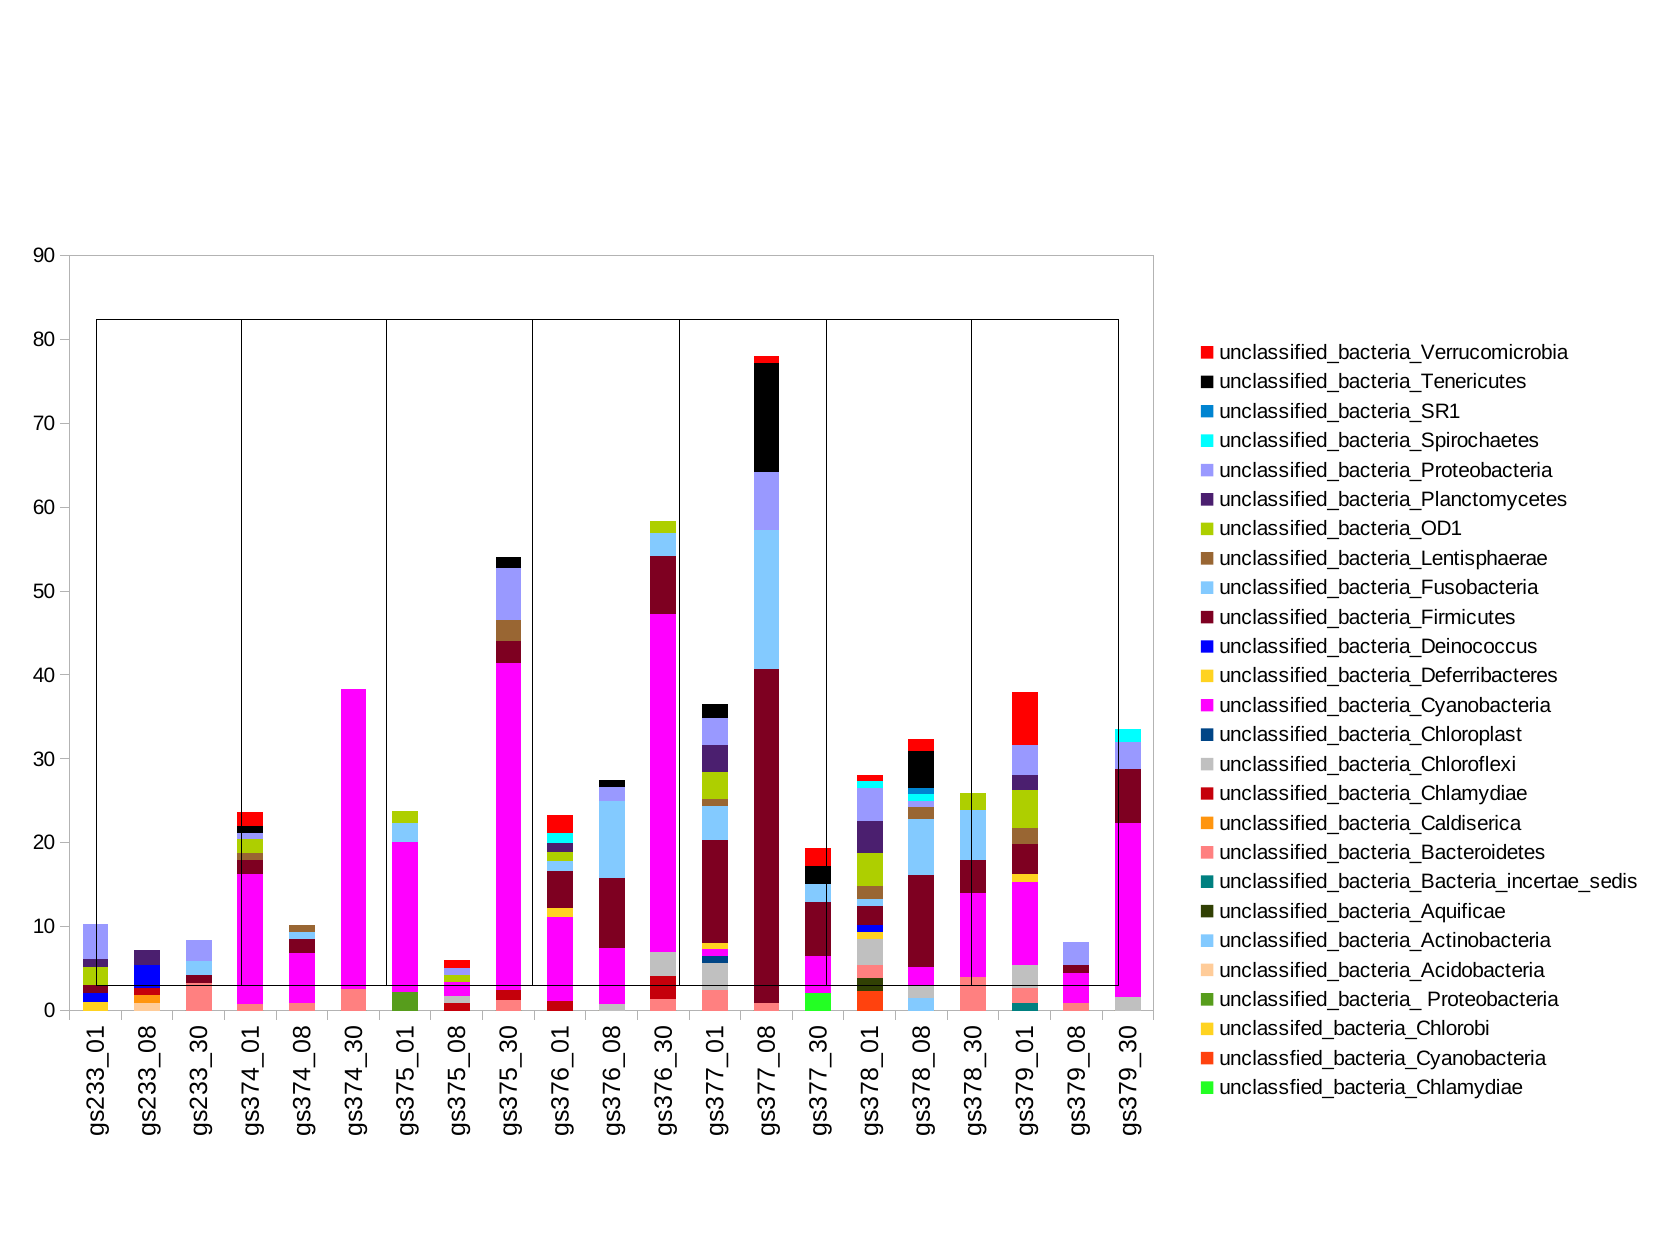

### Chart
| Category | unclassfied_bacteria_Chlamydiae | unclassfied_bacteria_Cyanobacteria | unclassifed_bacteria_Chlorobi | unclassified_bacteria_ Proteobacteria | unclassified_bacteria_Acidobacteria | unclassified_bacteria_Actinobacteria | unclassified_bacteria_Aquificae | unclassified_bacteria_Bacteria_incertae_sedis | unclassified_bacteria_Bacteroidetes | unclassified_bacteria_Caldiserica | unclassified_bacteria_Chlamydiae | unclassified_bacteria_Chloroflexi | unclassified_bacteria_Chloroplast | unclassified_bacteria_Cyanobacteria | unclassified_bacteria_Deferribacteres | unclassified_bacteria_Deinococcus | unclassified_bacteria_Firmicutes | unclassified_bacteria_Fusobacteria | unclassified_bacteria_Lentisphaerae | unclassified_bacteria_OD1 | unclassified_bacteria_Planctomycetes | unclassified_bacteria_Proteobacteria | unclassified_bacteria_Spirochaetes | unclassified_bacteria_SR1 | unclassified_bacteria_Tenericutes | unclassified_bacteria_Verrucomicrobia |
|---|---|---|---|---|---|---|---|---|---|---|---|---|---|---|---|---|---|---|---|---|---|---|---|---|---|---|
| gs233_01 | 0.0 | 0.0 | 1.0353852879 | 0.0 | 0.0 | 0.0 | 0.0 | 0.0 | 0.0 | 0.0 | 0.0 | 0.0 | 0.0 | 0.0 | 0.0 | 1.0353852879 | 1.0353852879 | 0.0 | 0.0 | 2.0707705758 | 1.0353852879 | 4.1415411516 | 0.0 | 0.0 | 0.0 | 0.0 |
| gs233_08 | 0.0 | 0.0 | 0.0 | 0.0 | 0.9098395493 | 0.0 | 0.0 | 0.0 | 0.0 | 0.9098395493 | 0.9098395493 | 0.0 | 0.0 | 0.0 | 0.0 | 2.7295186479 | 0.0 | 0.0 | 0.0 | 0.0 | 1.8196790986 | 0.0 | 0.0 | 0.0 | 0.0 | 0.0 |
| gs233_30 | 0.0 | 0.0 | 0.0 | 0.0 | 0.0 | 0.0 | 0.0 | 0.0 | 3.3537758676 | 0.0 | 0.0 | 0.0 | 0.0 | 0.0 | 0.0 | 0.0 | 0.8384439669 | 1.6768879338 | 0.0 | 0.0 | 0.0 | 2.5153319007 | 0.0 | 0.0 | 0.0 | 0.0 |
| gs374_01 | 0.0 | 0.0 | 0.0 | 0.0 | 0.0 | 0.0 | 0.0 | 0.0 | 0.8160102129 | 0.0 | 0.0 | 0.0 | 0.0 | 15.5041940451 | 0.0 | 0.0 | 1.6320204258 | 0.0 | 0.8160102129 | 1.6320204258 | 0.0 | 0.8160102129 | 0.0 | 0.0 | 0.8160102129 | 1.6320204258 |
| gs374_08 | 0.0 | 0.0 | 0.0 | 0.0 | 0.0 | 0.0 | 0.0 | 0.0 | 0.8538864431 | 0.0 | 0.0 | 0.0 | 0.0 | 5.9772051017 | 0.0 | 0.0 | 1.7077728862 | 0.8538864431 | 0.8538864431 | 0.0 | 0.0 | 0.0 | 0.0 | 0.0 | 0.0 | 0.0 |
| gs374_30 | 0.0 | 0.0 | 0.0 | 0.0 | 0.0 | 0.0 | 0.0 | 0.0 | 2.5523277683 | 0.0 | 0.0 | 0.0 | 0.0 | 35.7325887562 | 0.0 | 0.0 | 0.0 | 0.0 | 0.0 | 0.0 | 0.0 | 0.0 | 0.0 | 0.0 | 0.0 | 0.0 |
| gs375_01 | 0.0 | 0.0 | 0.0 | 2.2339755501 | 0.0 | 0.0 | 0.0 | 0.0 | 0.0 | 0.0 | 0.0 | 0.0 | 0.0 | 17.8718044008 | 0.0 | 0.0 | 0.0 | 2.2339755501 | 0.0 | 1.4893170334 | 0.0 | 0.0 | 0.0 | 0.0 | 0.0 | 0.0 |
| gs375_08 | 0.0 | 0.0 | 0.0 | 0.0 | 0.0 | 0.0 | 0.0 | 0.0 | 0.0 | 0.0 | 0.8540038916 | 0.8540038916 | 0.0 | 1.7080077832 | 0.0 | 0.0 | 0.0 | 0.0 | 0.0 | 0.8540038916 | 0.0 | 0.8540038916 | 0.0 | 0.0 | 0.0 | 0.8540038916 |
| gs375_30 | 0.0 | 0.0 | 0.0 | 0.0 | 0.0 | 0.0 | 0.0 | 0.0 | 1.2568095214 | 0.0 | 1.2568095214 | 0.0 | 0.0 | 38.9610951634 | 0.0 | 0.0 | 2.5136190428 | 0.0 | 2.5136190428 | 0.0 | 0.0 | 6.284047607 | 0.0 | 0.0 | 1.2568095214 | 0.0 |
| gs376_01 | 0.0 | 0.0 | 0.0 | 0.0 | 0.0 | 0.0 | 0.0 | 0.0 | 0.0 | 0.0 | 1.1109244083 | 0.0 | 0.0 | 9.9983196747 | 1.1109244083 | 0.0 | 4.4436976332 | 1.1109244083 | 0.0 | 1.1109244083 | 1.1109244083 | 0.0 | 1.1109244083 | 0.0 | 0.0 | 2.2218488166 |
| gs376_08 | 0.0 | 0.0 | 0.0 | 0.0 | 0.0 | 0.0 | 0.0 | 0.0 | 0.0 | 0.0 | 0.0 | 0.8327434441 | 0.0 | 6.6619475528 | 0.0 | 0.0 | 8.327434441 | 9.1601778851 | 0.0 | 0.0 | 0.0 | 1.6654868882 | 0.0 | 0.0 | 0.8327434441 | 0.0 |
| gs376_30 | 0.0 | 0.0 | 0.0 | 0.0 | 0.0 | 0.0 | 0.0 | 0.0 | 1.3895926668 | 0.0 | 2.7791853336 | 2.7791853336 | 0.0 | 40.2981873372 | 0.0 | 0.0 | 6.947963334 | 2.7791853336 | 0.0 | 1.3895926668 | 0.0 | 0.0 | 0.0 | 0.0 | 0.0 | 0.0 |
| gs377_01 | 0.0 | 0.0 | 0.0 | 0.0 | 0.0 | 0.0 | 0.0 | 0.0 | 2.4342982029 | 0.0 | 0.0 | 3.2457309372 | 0.8114327343 | 0.8114327343 | 0.8114327343 | 0.0 | 12.1714910145 | 4.0571636715 | 0.8114327343 | 3.2457309372 | 3.2457309372 | 3.2457309372 | 0.0 | 0.0 | 1.6228654686 | 0.0 |
| gs377_08 | 0.0 | 0.0 | 0.0 | 0.0 | 0.0 | 0.0 | 0.0 | 0.0 | 0.8671961663 | 0.0 | 0.0 | 0.0 | 0.0 | 0.0 | 0.0 | 0.0 | 39.8910236498 | 16.4767271597 | 0.0 | 0.0 | 0.0 | 6.9375693304 | 0.0 | 0.0 | 13.0079424945 | 0.8671961663 |
| gs377_30 | 2.157644519 | 0.0 | 0.0 | 0.0 | 0.0 | 0.0 | 0.0 | 0.0 | 0.0 | 0.0 | 0.0 | 0.0 | 0.0 | 4.315289038 | 0.0 | 0.0 | 6.472933557 | 2.157644519 | 0.0 | 0.0 | 0.0 | 0.0 | 0.0 | 0.0 | 2.157644519 | 2.157644519 |
| gs378_01 | 0.0 | 2.3424262524 | 0.0 | 0.0 | 0.0 | 0.0 | 1.5616175016 | 0.0 | 1.5616175016 | 0.0 | 0.0 | 3.1232350032 | 0.0 | 0.0 | 0.7808087508 | 0.7808087508 | 2.3424262524 | 0.7808087508 | 1.5616175016 | 3.904043754 | 3.904043754 | 3.904043754 | 0.7808087508 | 0.0 | 0.0 | 0.7808087508 |
| gs378_08 | 0.0 | 0.0 | 0.0 | 0.0 | 0.0 | 1.4722276724 | 0.0 | 0.0 | 0.0 | 0.0 | 0.0 | 1.4722276724 | 0.0 | 2.2083415086 | 0.0 | 0.0 | 11.041707543 | 6.6250245258 | 1.4722276724 | 0.0 | 0.0 | 0.7361138362 | 0.7361138362 | 0.7361138362 | 4.4166830172 | 1.4722276724 |
| gs378_30 | 0.0 | 0.0 | 0.0 | 0.0 | 0.0 | 0.0 | 0.0 | 0.0 | 3.989685325 | 0.0 | 0.0 | 0.0 | 0.0 | 9.9742133125 | 0.0 | 0.0 | 3.989685325 | 5.9845279875 | 0.0 | 1.9948426625 | 0.0 | 0.0 | 0.0 | 0.0 | 0.0 | 0.0 |
| gs379_01 | 0.0 | 0.0 | 0.0 | 0.0 | 0.0 | 0.0 | 0.0 | 0.9044747177 | 1.8089494354 | 0.0 | 0.0 | 2.7134241531 | 0.0 | 9.9492218947 | 0.9044747177 | 0.0 | 3.6178988708 | 0.0 | 1.8089494354 | 4.5223735885 | 1.8089494354 | 3.6178988708 | 0.0 | 0.0 | 0.0 | 6.3313230239 |
| gs379_08 | 0.0 | 0.0 | 0.0 | 0.0 | 0.0 | 0.0 | 0.0 | 0.0 | 0.9065653851 | 0.0 | 0.0 | 0.0 | 0.0 | 3.6262615404 | 0.0 | 0.0 | 0.9065653851 | 0.0 | 0.0 | 0.0 | 0.0 | 2.7196961553 | 0.0 | 0.0 | 0.0 | 0.0 |
| gs379_30 | 0.0 | 0.0 | 0.0 | 0.0 | 0.0 | 0.0 | 0.0 | 0.0 | 0.0 | 0.0 | 0.0 | 1.598278935 | 0.0 | 20.777626155 | 0.0 | 0.0 | 6.39311574 | 0.0 | 0.0 | 0.0 | 0.0 | 3.19655787 | 1.598278935 | 0.0 | 0.0 | 0.0 |